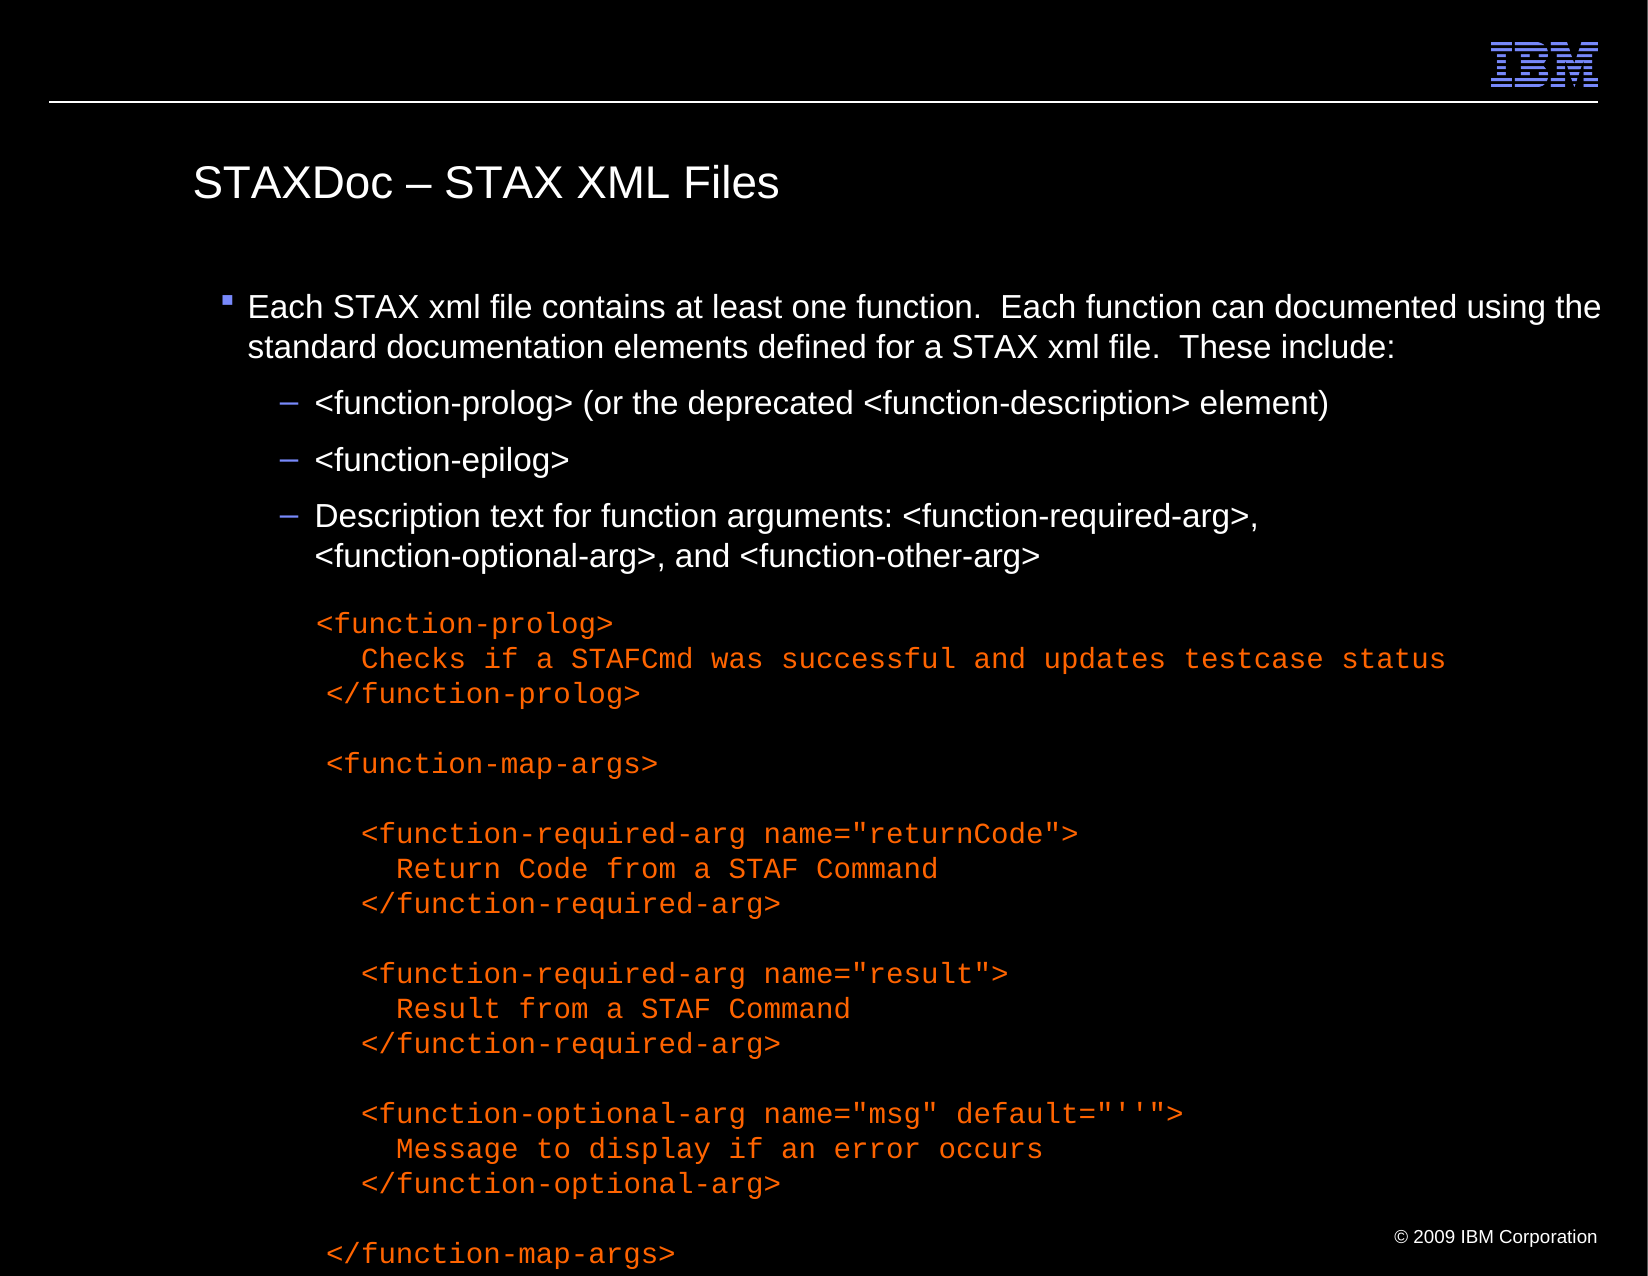

# STAXDoc – STAX XML Files
Each STAX xml file contains at least one function. Each function can documented using the standard documentation elements defined for a STAX xml file. These include:
<function-prolog> (or the deprecated <function-description> element)
<function-epilog>
Description text for function arguments: <function-required-arg>,
<function-optional-arg>, and <function-other-arg>
 <function-prolog>
 Checks if a STAFCmd was successful and updates testcase status
 </function-prolog>
 <function-map-args>
 <function-required-arg name="returnCode">
 Return Code from a STAF Command
 </function-required-arg>
 <function-required-arg name="result">
 Result from a STAF Command
 </function-required-arg>
 <function-optional-arg name="msg" default="''">
 Message to display if an error occurs
 </function-optional-arg>
 </function-map-args>